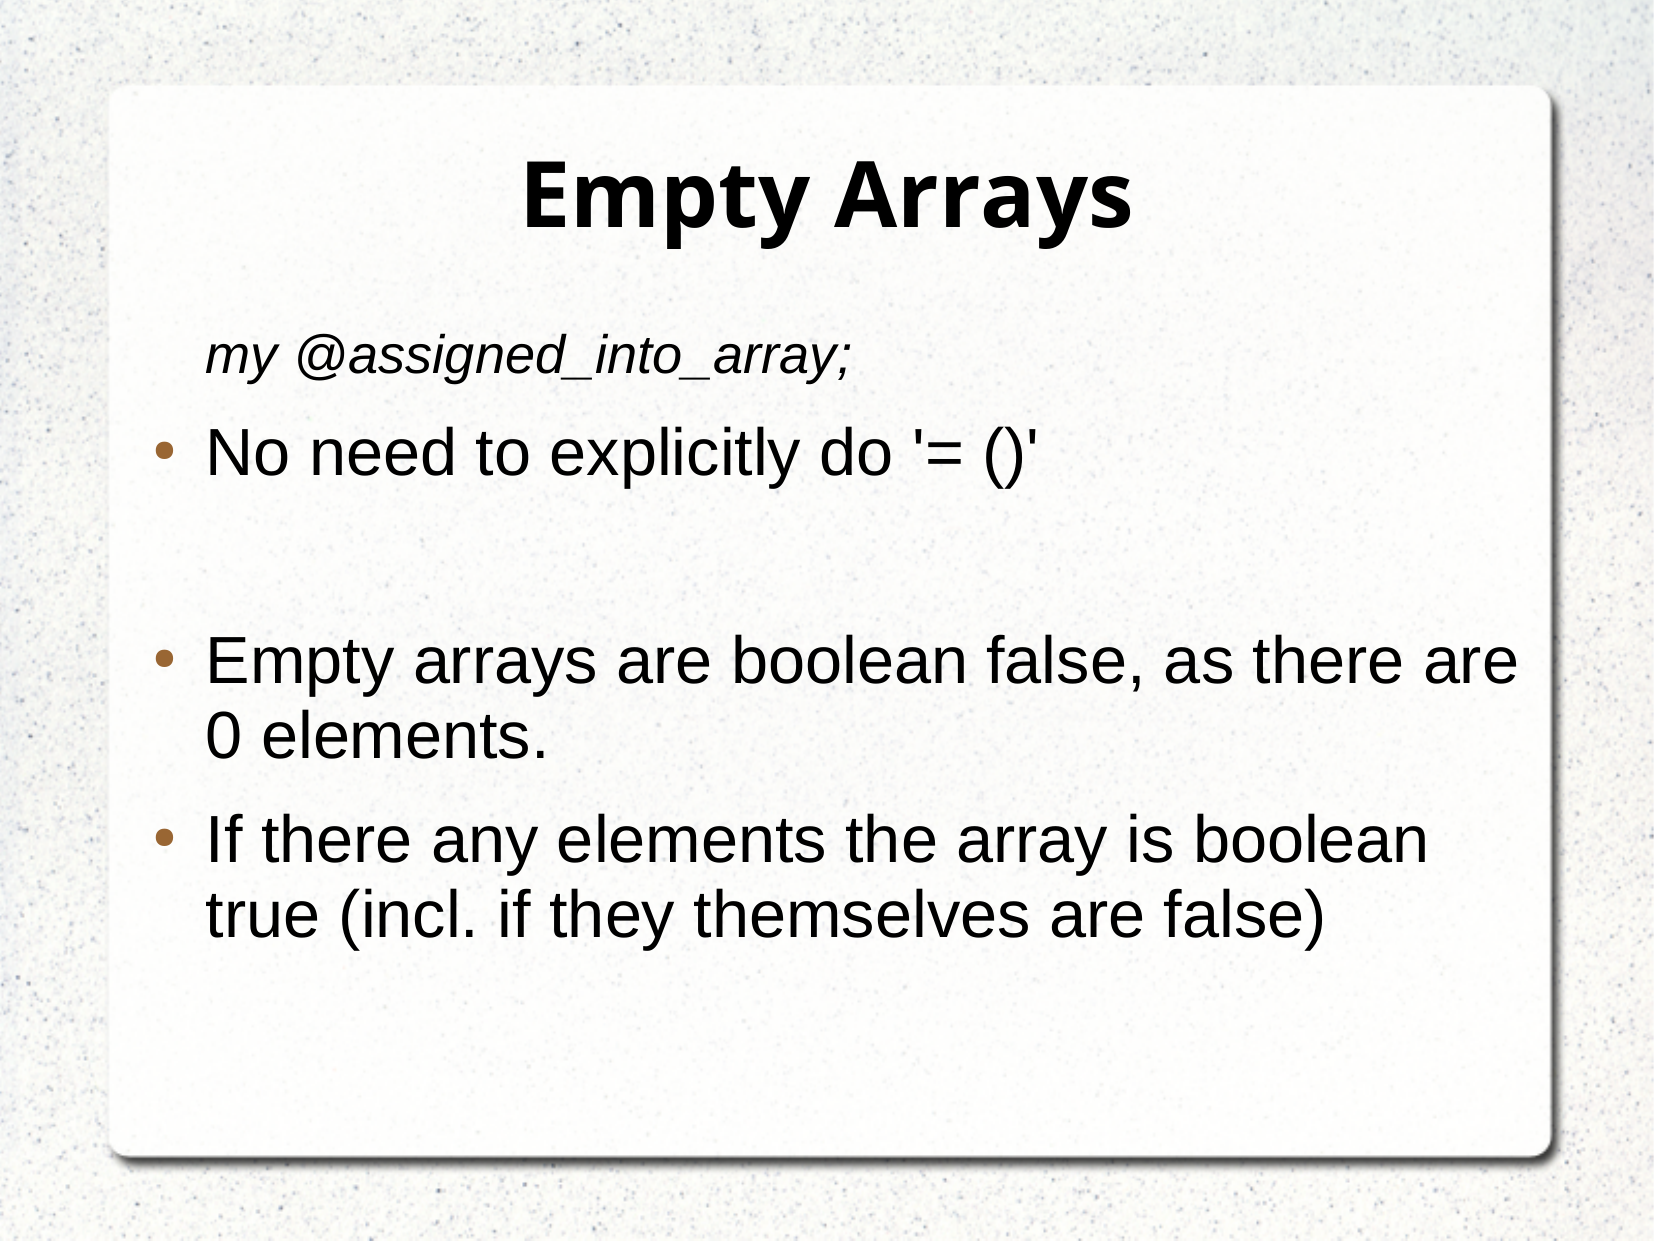

# Empty Arrays
my @assigned_into_array;
No need to explicitly do '= ()'
Empty arrays are boolean false, as there are 0 elements.
If there any elements the array is boolean true (incl. if they themselves are false)